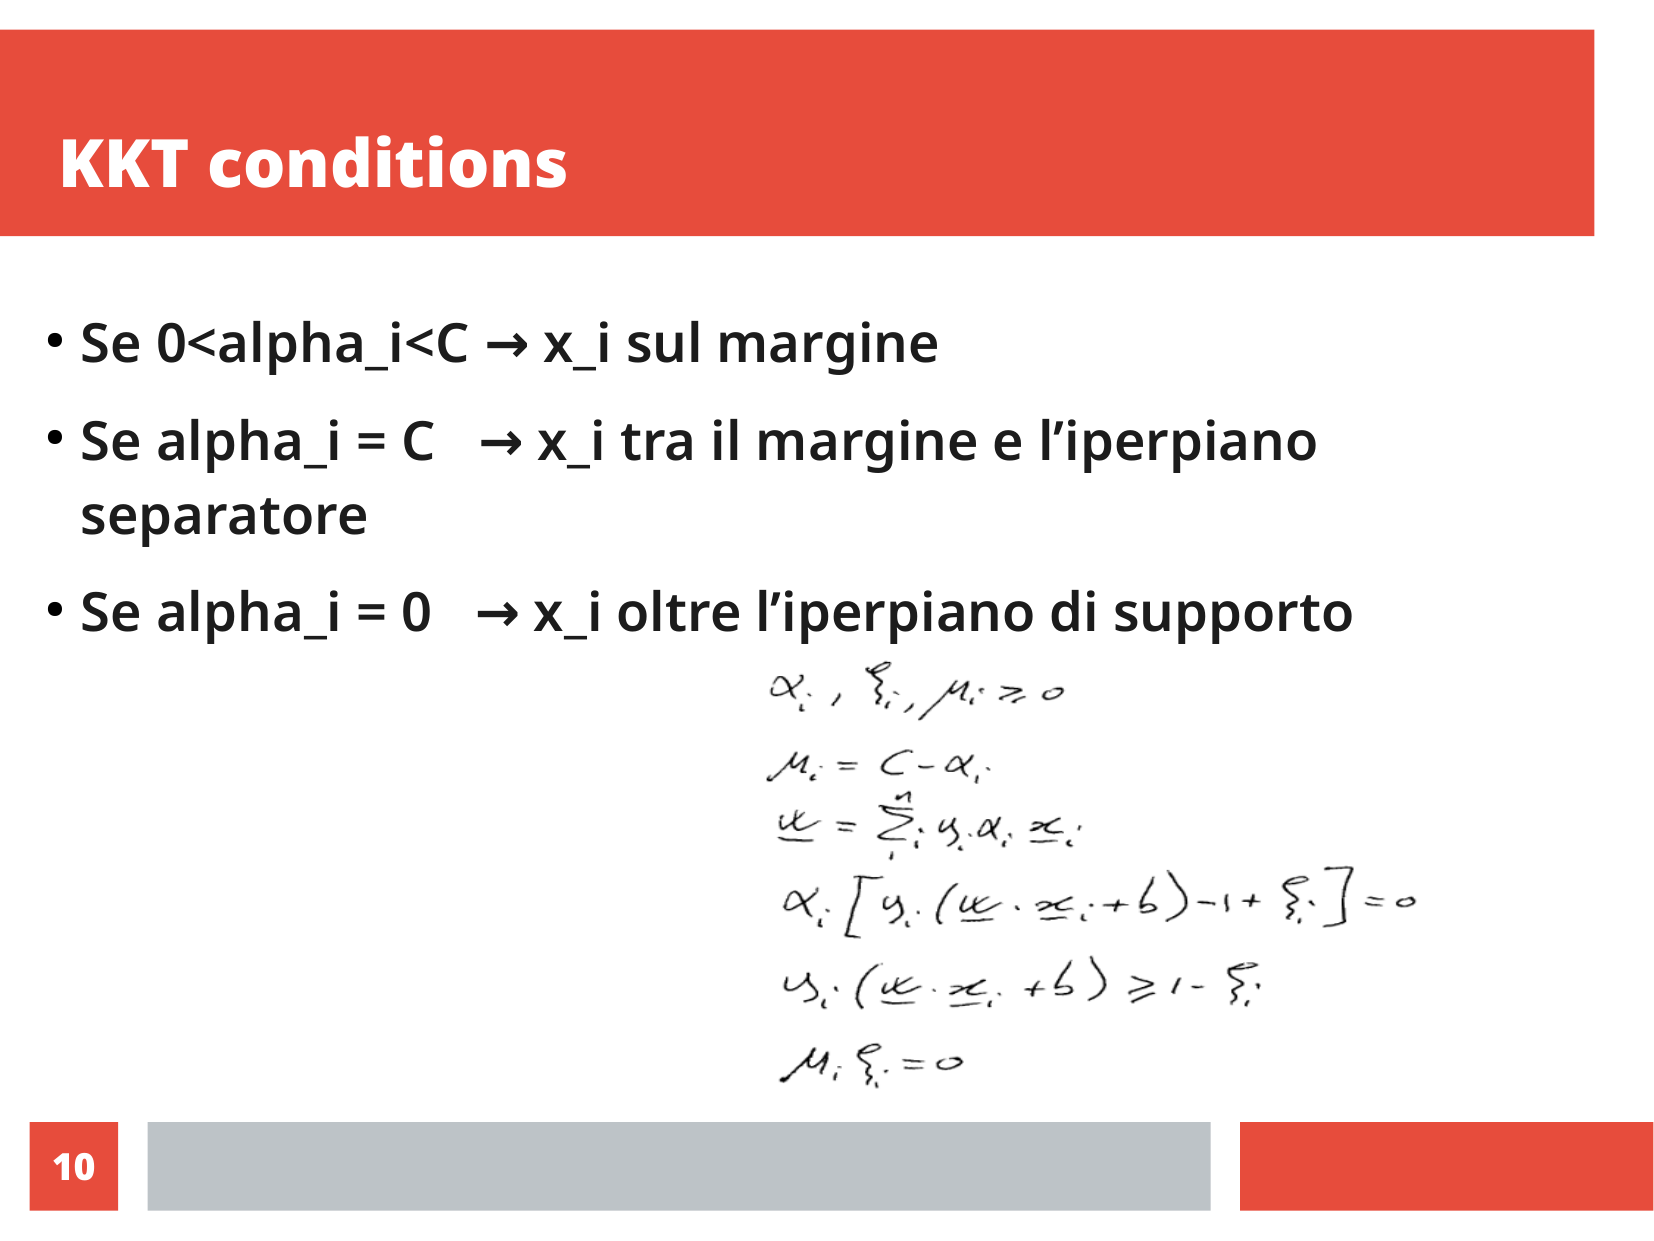

# KKT conditions
Se 0<alpha_i<C → x_i sul margine
Se alpha_i = C → x_i tra il margine e l’iperpiano separatore
Se alpha_i = 0 → x_i oltre l’iperpiano di supporto
10